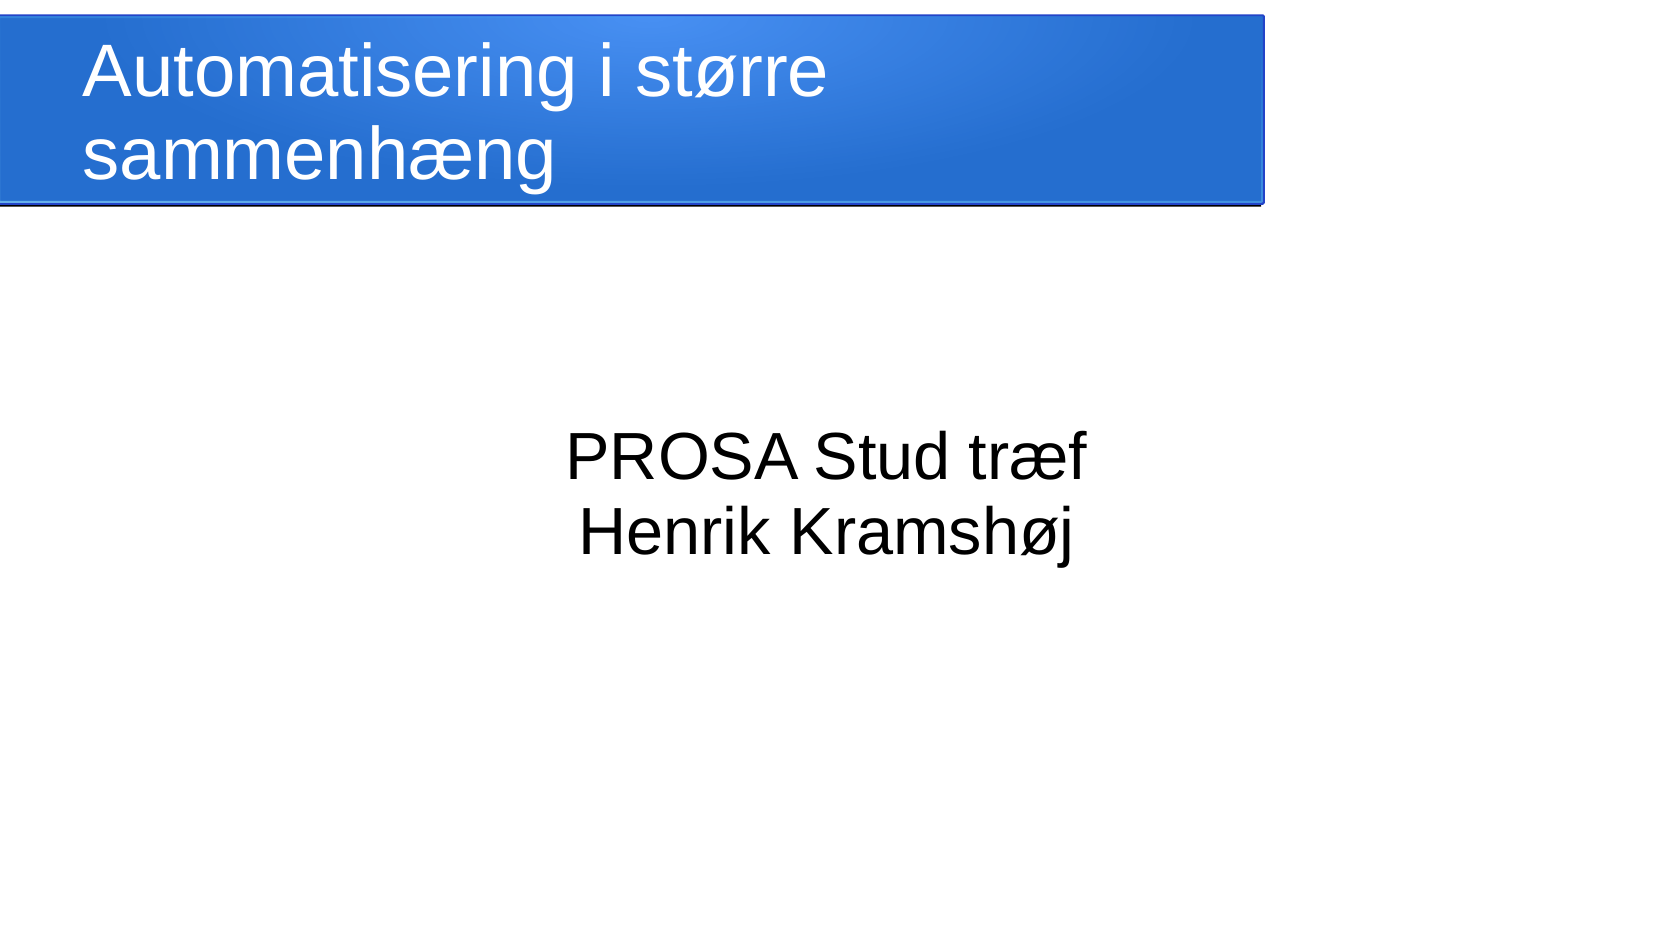

# Automatisering i større sammenhæng
PROSA Stud træf
Henrik Kramshøj